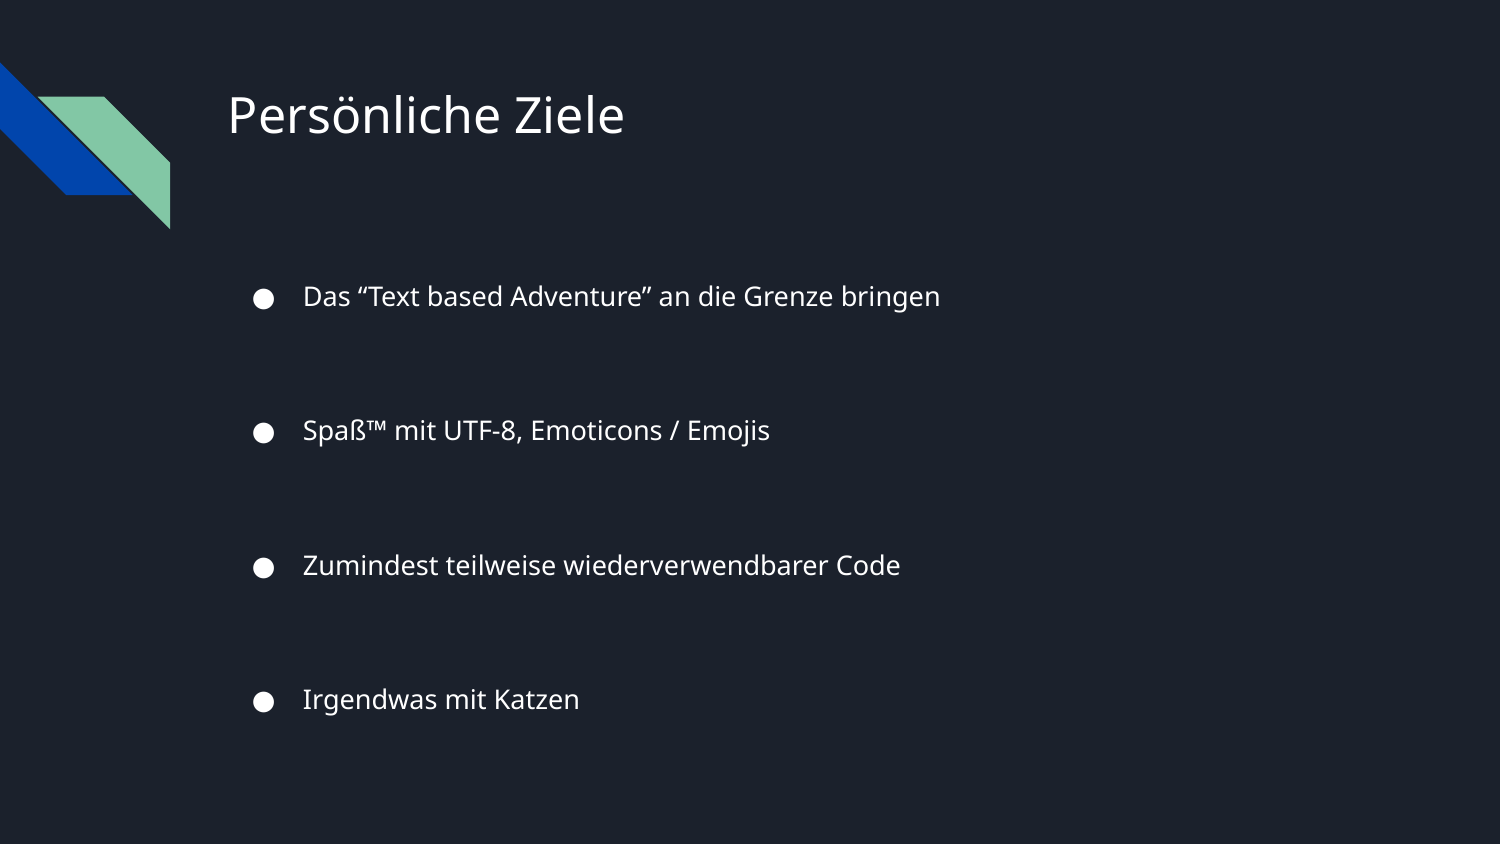

# Persönliche Ziele
Das “Text based Adventure” an die Grenze bringen
Spaß™ mit UTF-8, Emoticons / Emojis
Zumindest teilweise wiederverwendbarer Code
Irgendwas mit Katzen